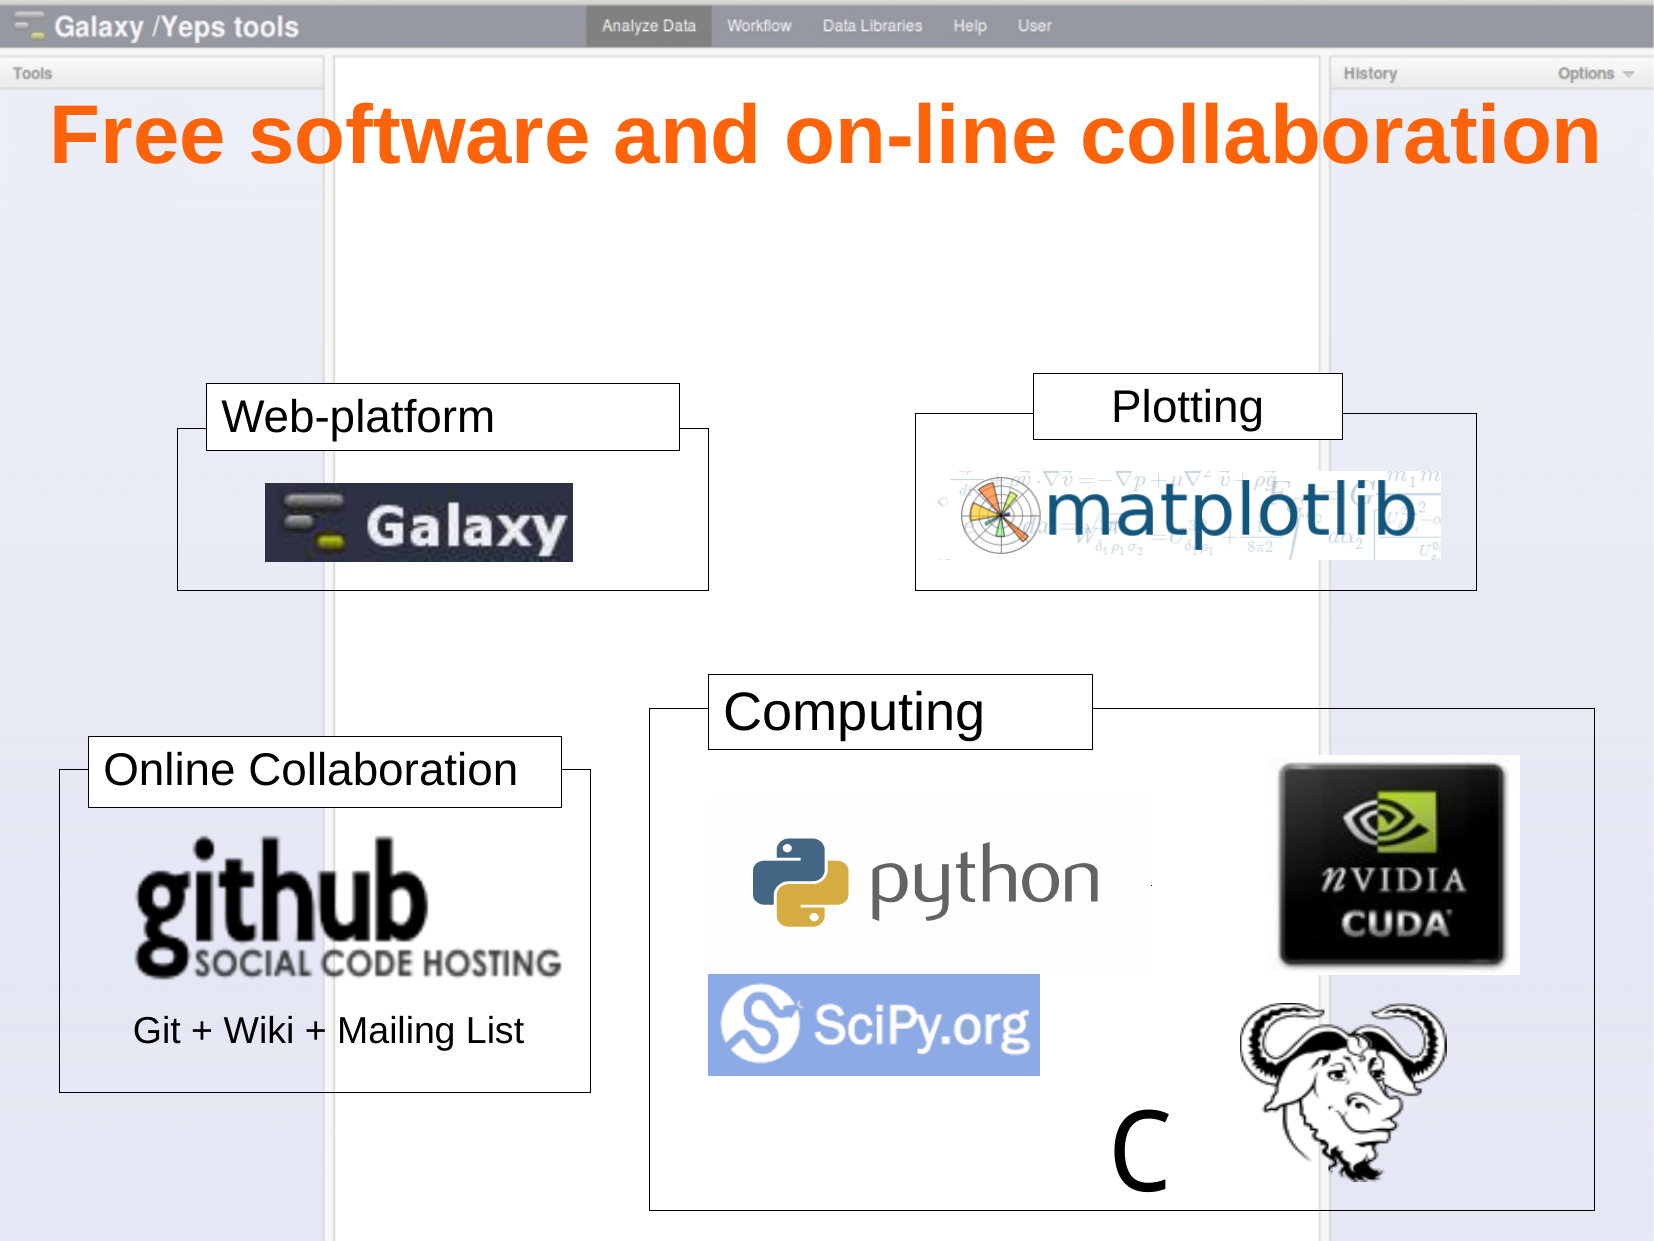

# Free software and on-line collaboration
Plotting
Web-platform
Computing
Online Collaboration
Git + Wiki + Mailing List
C